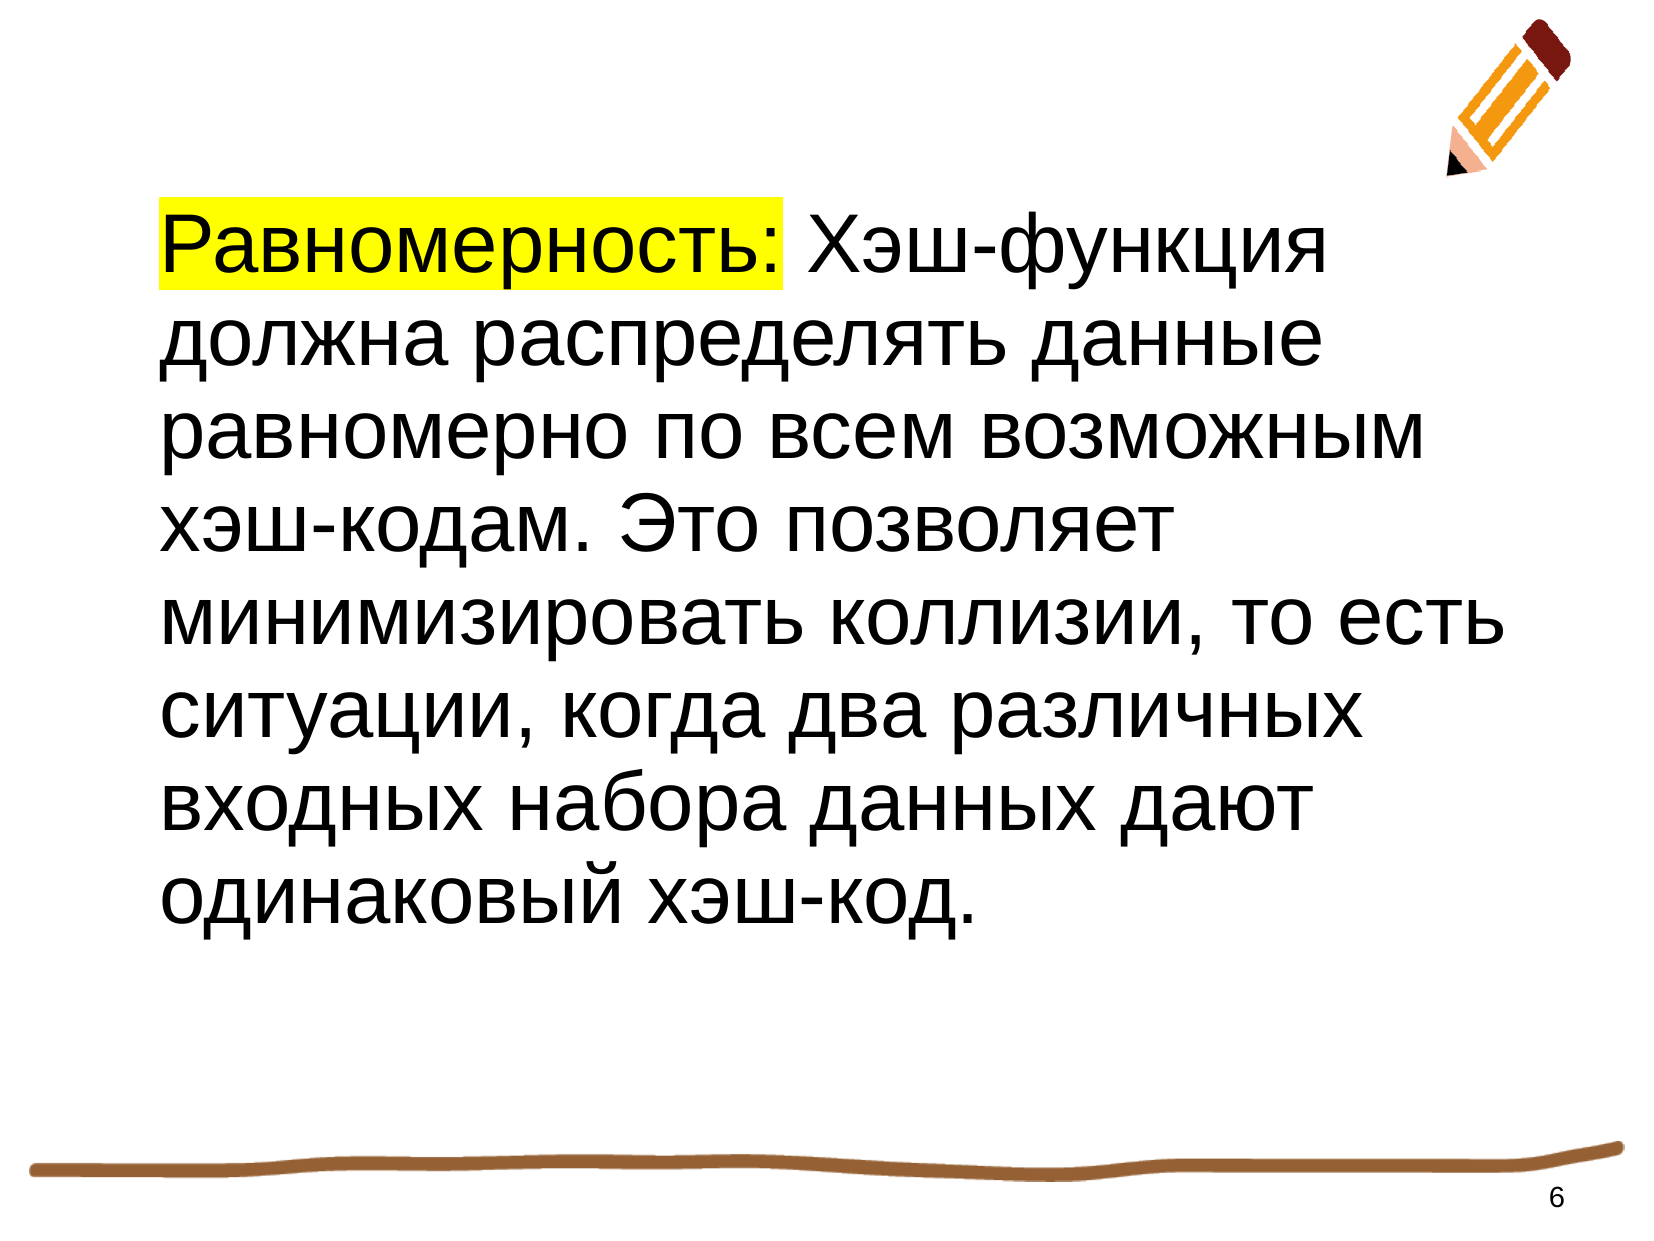

# Равномерность: Хэш-функция должна распределять данные равномерно по всем возможным хэш-кодам. Это позволяет минимизировать коллизии, то есть ситуации, когда два различных входных набора данных дают одинаковый хэш-код.
6